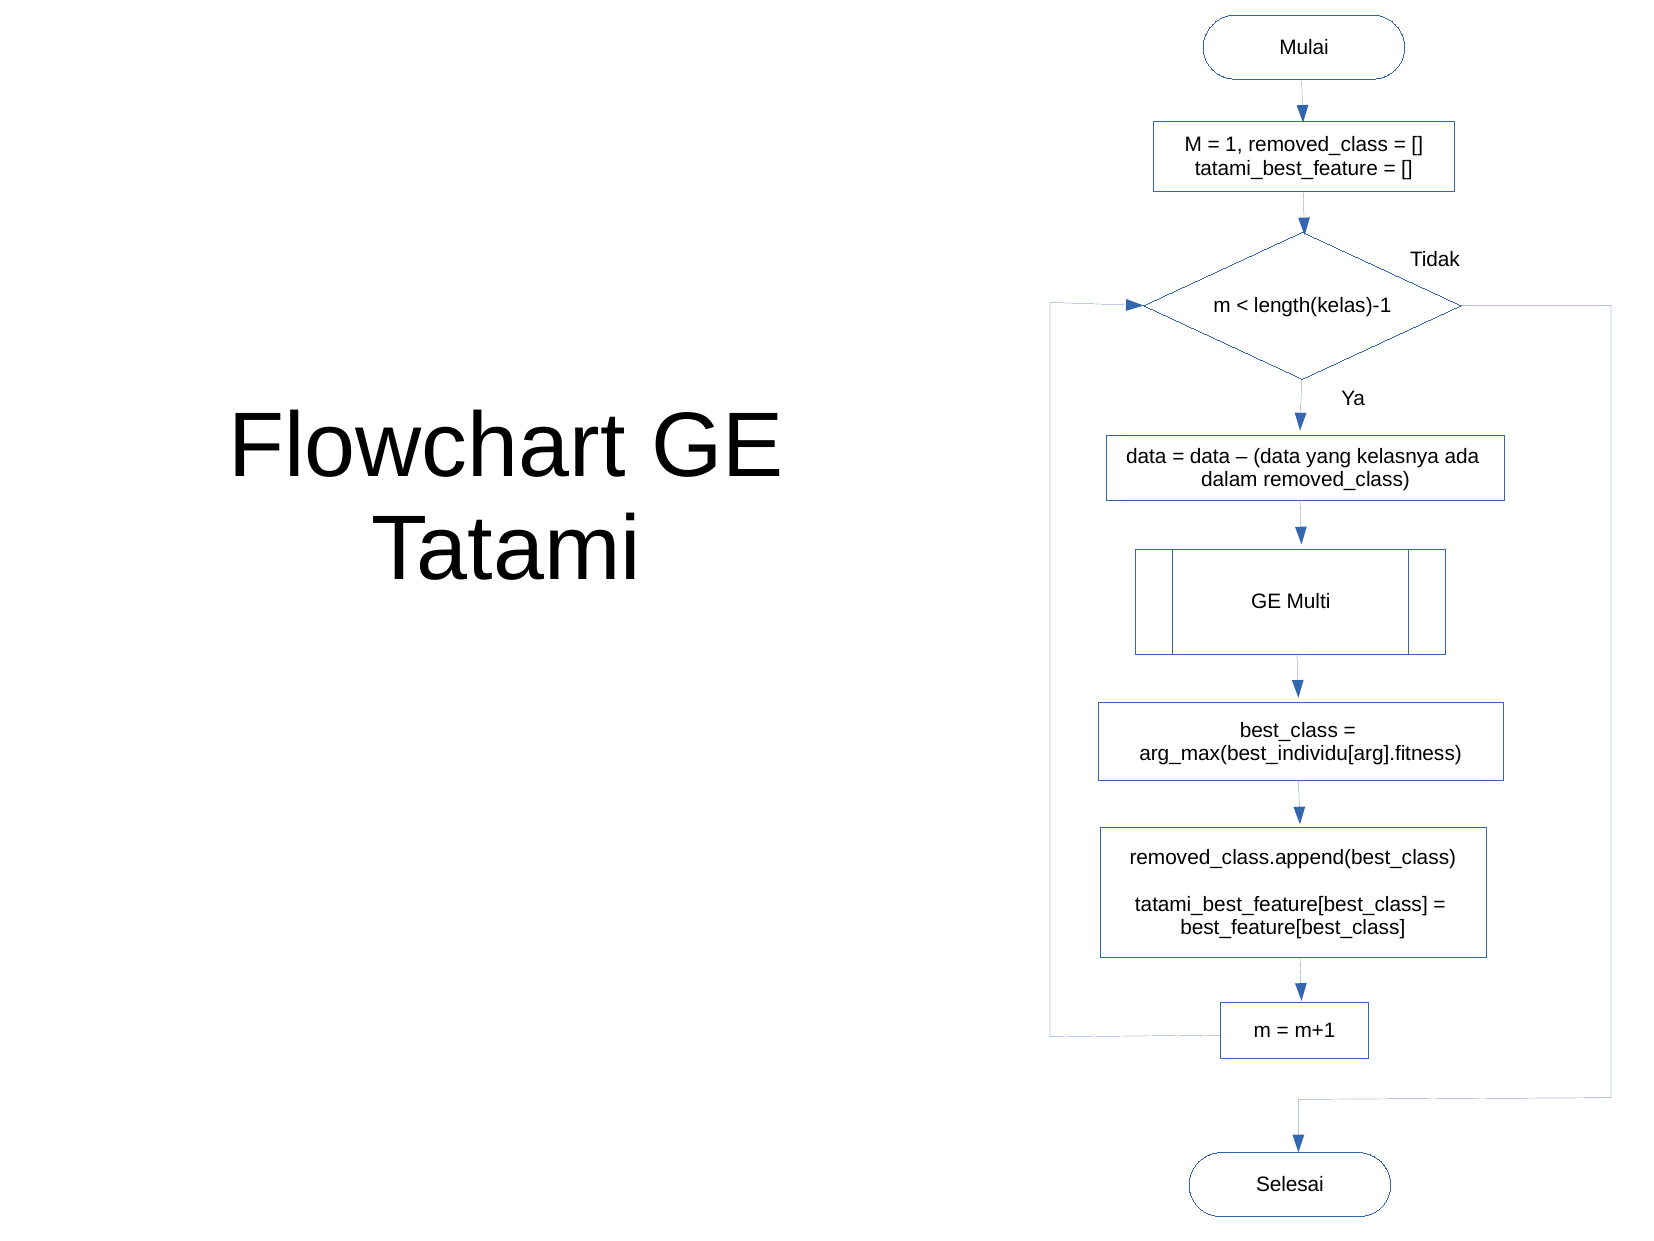

Mulai
M = 1, removed_class = []
tatami_best_feature = []
m < length(kelas)-1
Ya
data = data – (data yang kelasnya ada
dalam removed_class)
GE Multi
best_class =
arg_max(best_individu[arg].fitness)
removed_class.append(best_class)
tatami_best_feature[best_class] =
best_feature[best_class]
m = m+1
Selesai
Tidak
# Flowchart GE Tatami